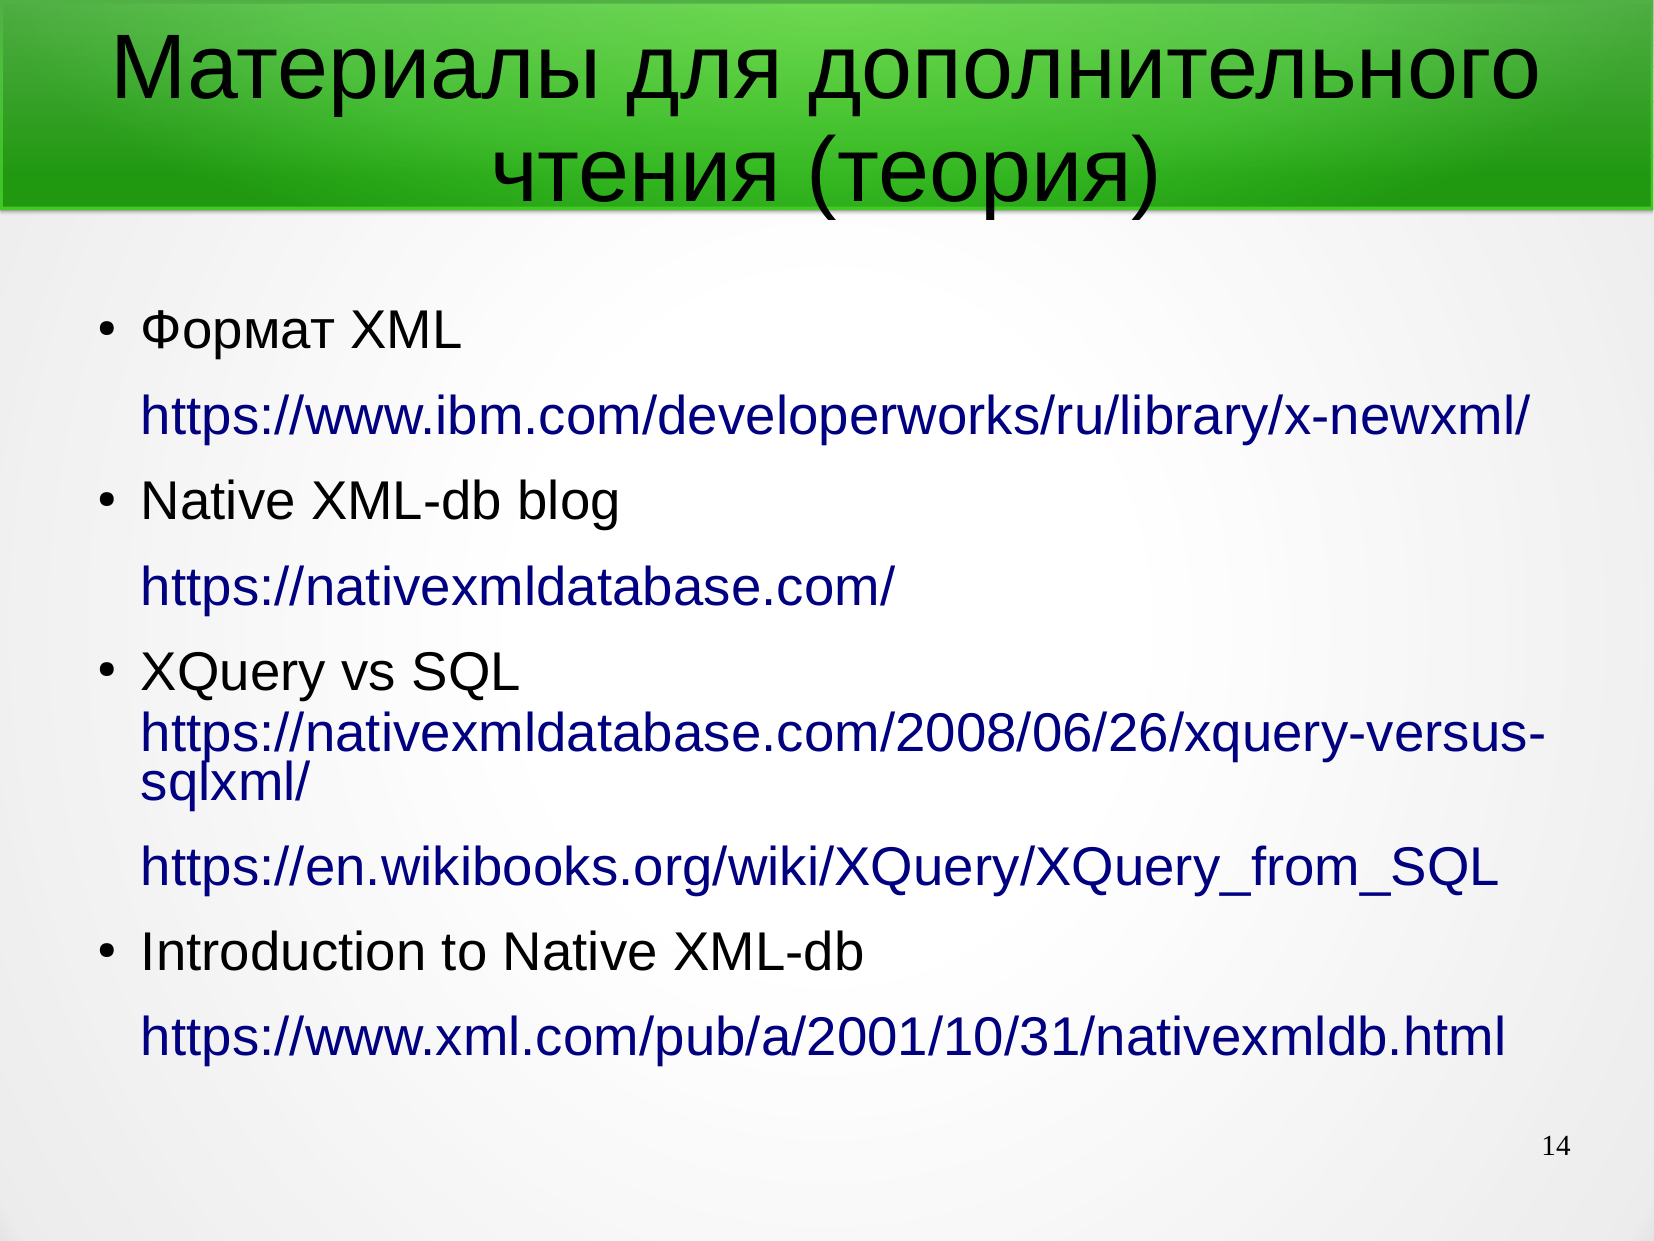

# Материалы для дополнительного чтения (теория)
Формат XML
https://www.ibm.com/developerworks/ru/library/x-newxml/
Native XML-db blog
https://nativexmldatabase.com/
XQuery vs SQL https://nativexmldatabase.com/2008/06/26/xquery-versus-sqlxml/
https://en.wikibooks.org/wiki/XQuery/XQuery_from_SQL
Introduction to Native XML-db
https://www.xml.com/pub/a/2001/10/31/nativexmldb.html
14